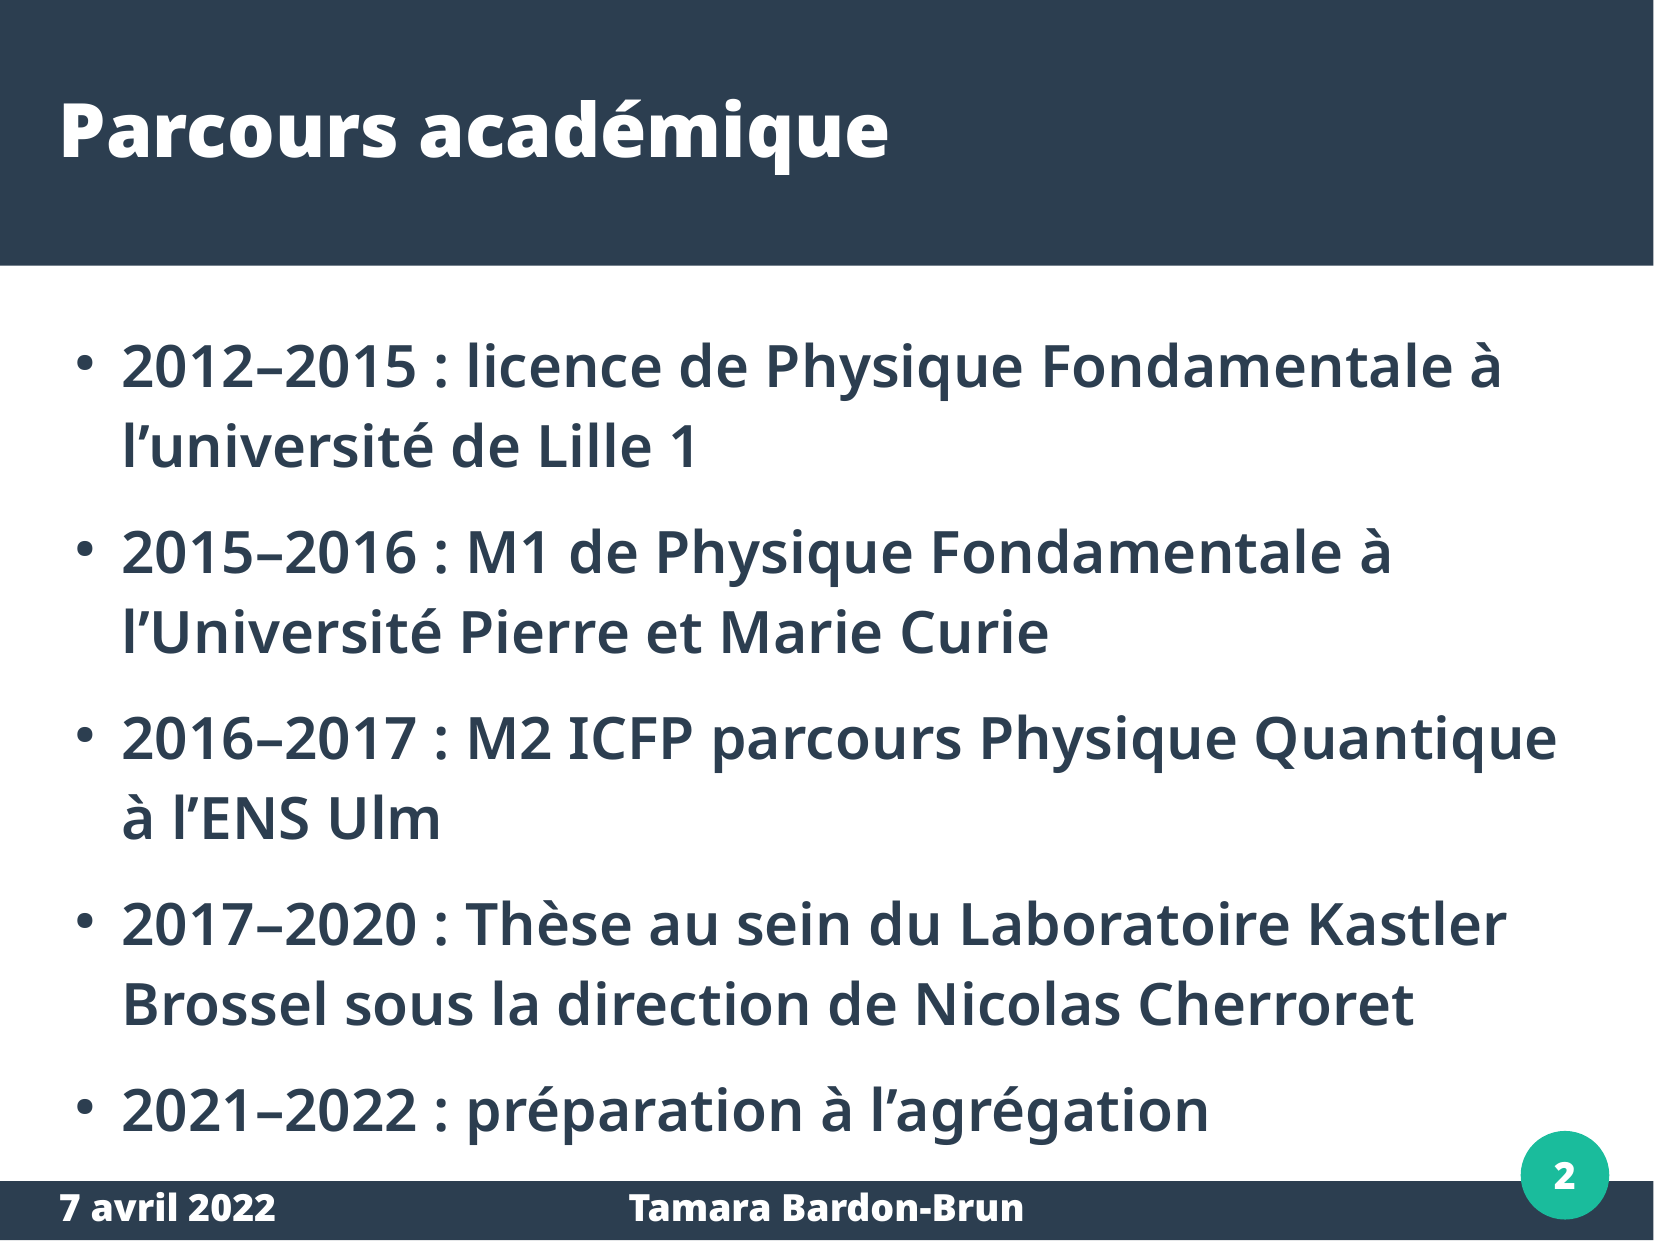

# Parcours académique
2012–2015 : licence de Physique Fondamentale à l’université de Lille 1
2015–2016 : M1 de Physique Fondamentale à l’Université Pierre et Marie Curie
2016–2017 : M2 ICFP parcours Physique Quantique à l’ENS Ulm
2017–2020 : Thèse au sein du Laboratoire Kastler Brossel sous la direction de Nicolas Cherroret
2021–2022 : préparation à l’agrégation
2
7 avril 2022
Tamara Bardon-Brun